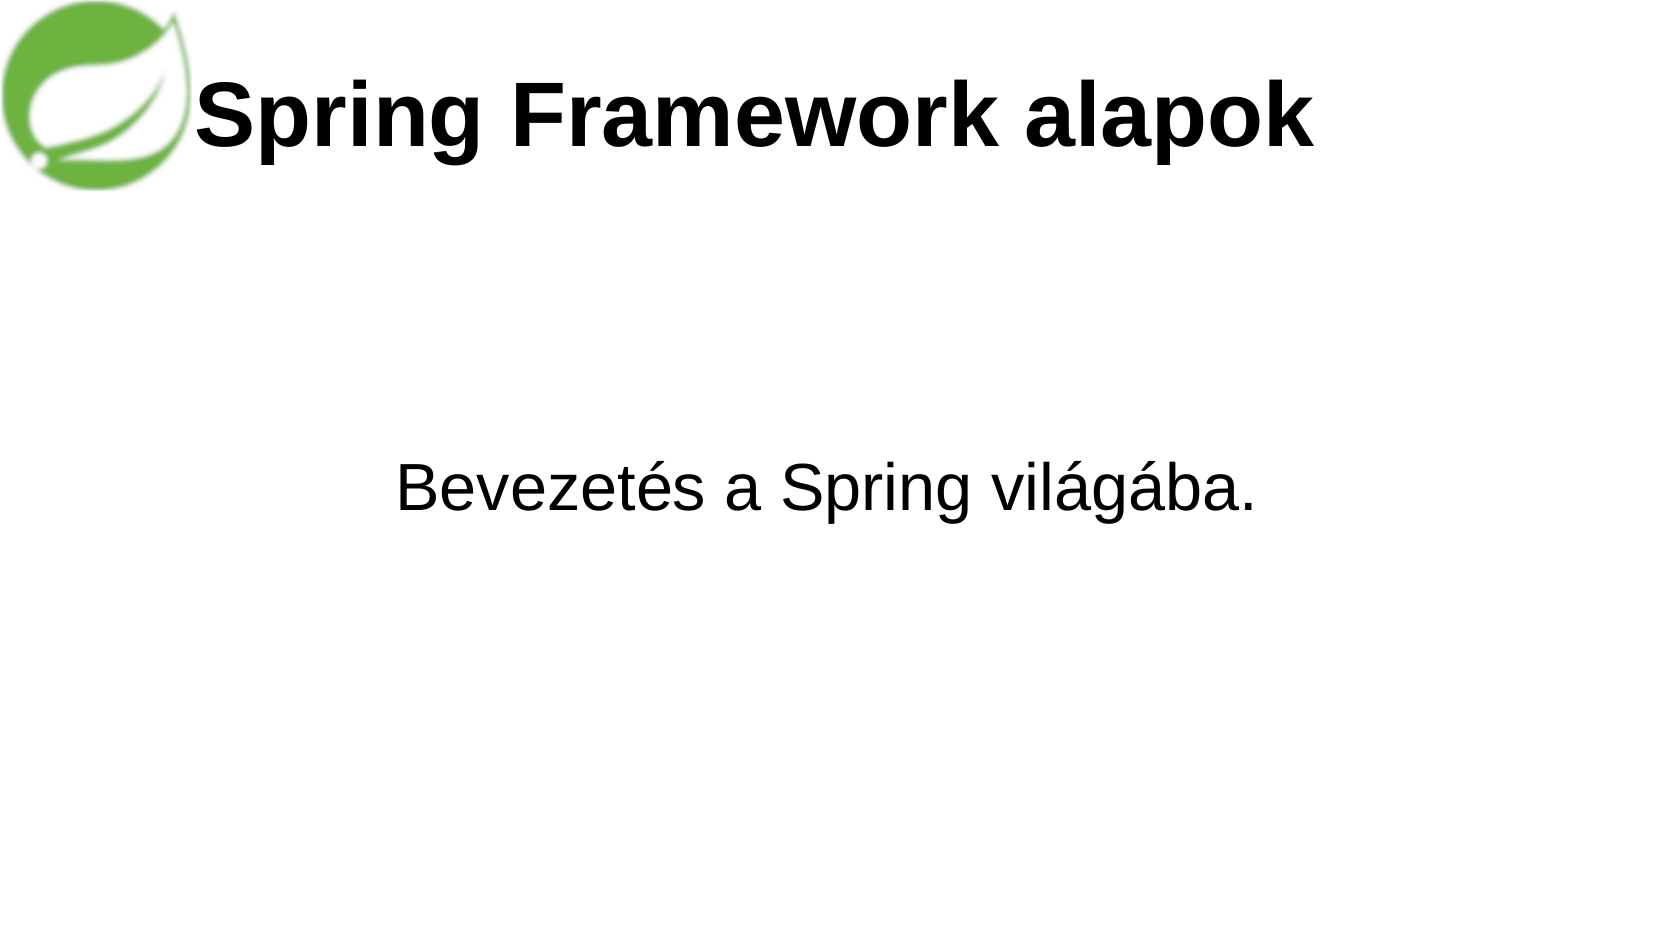

# Spring Framework alapok
Bevezetés a Spring világába.